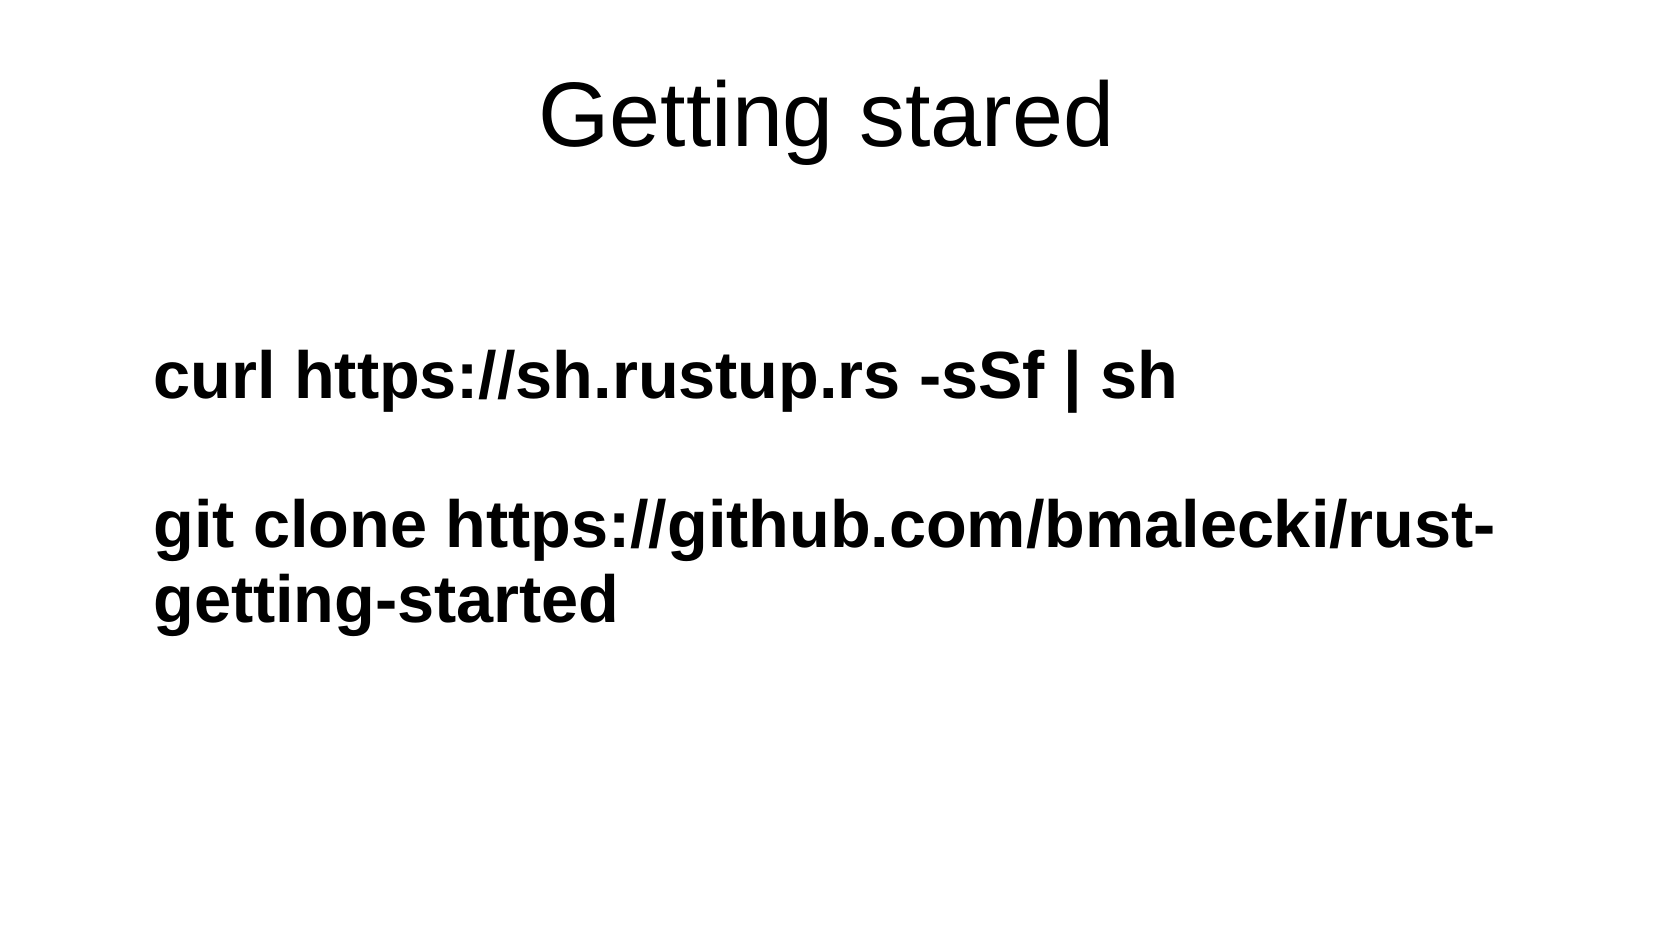

# Getting stared
curl https://sh.rustup.rs -sSf | sh
git clone https://github.com/bmalecki/rust-getting-started